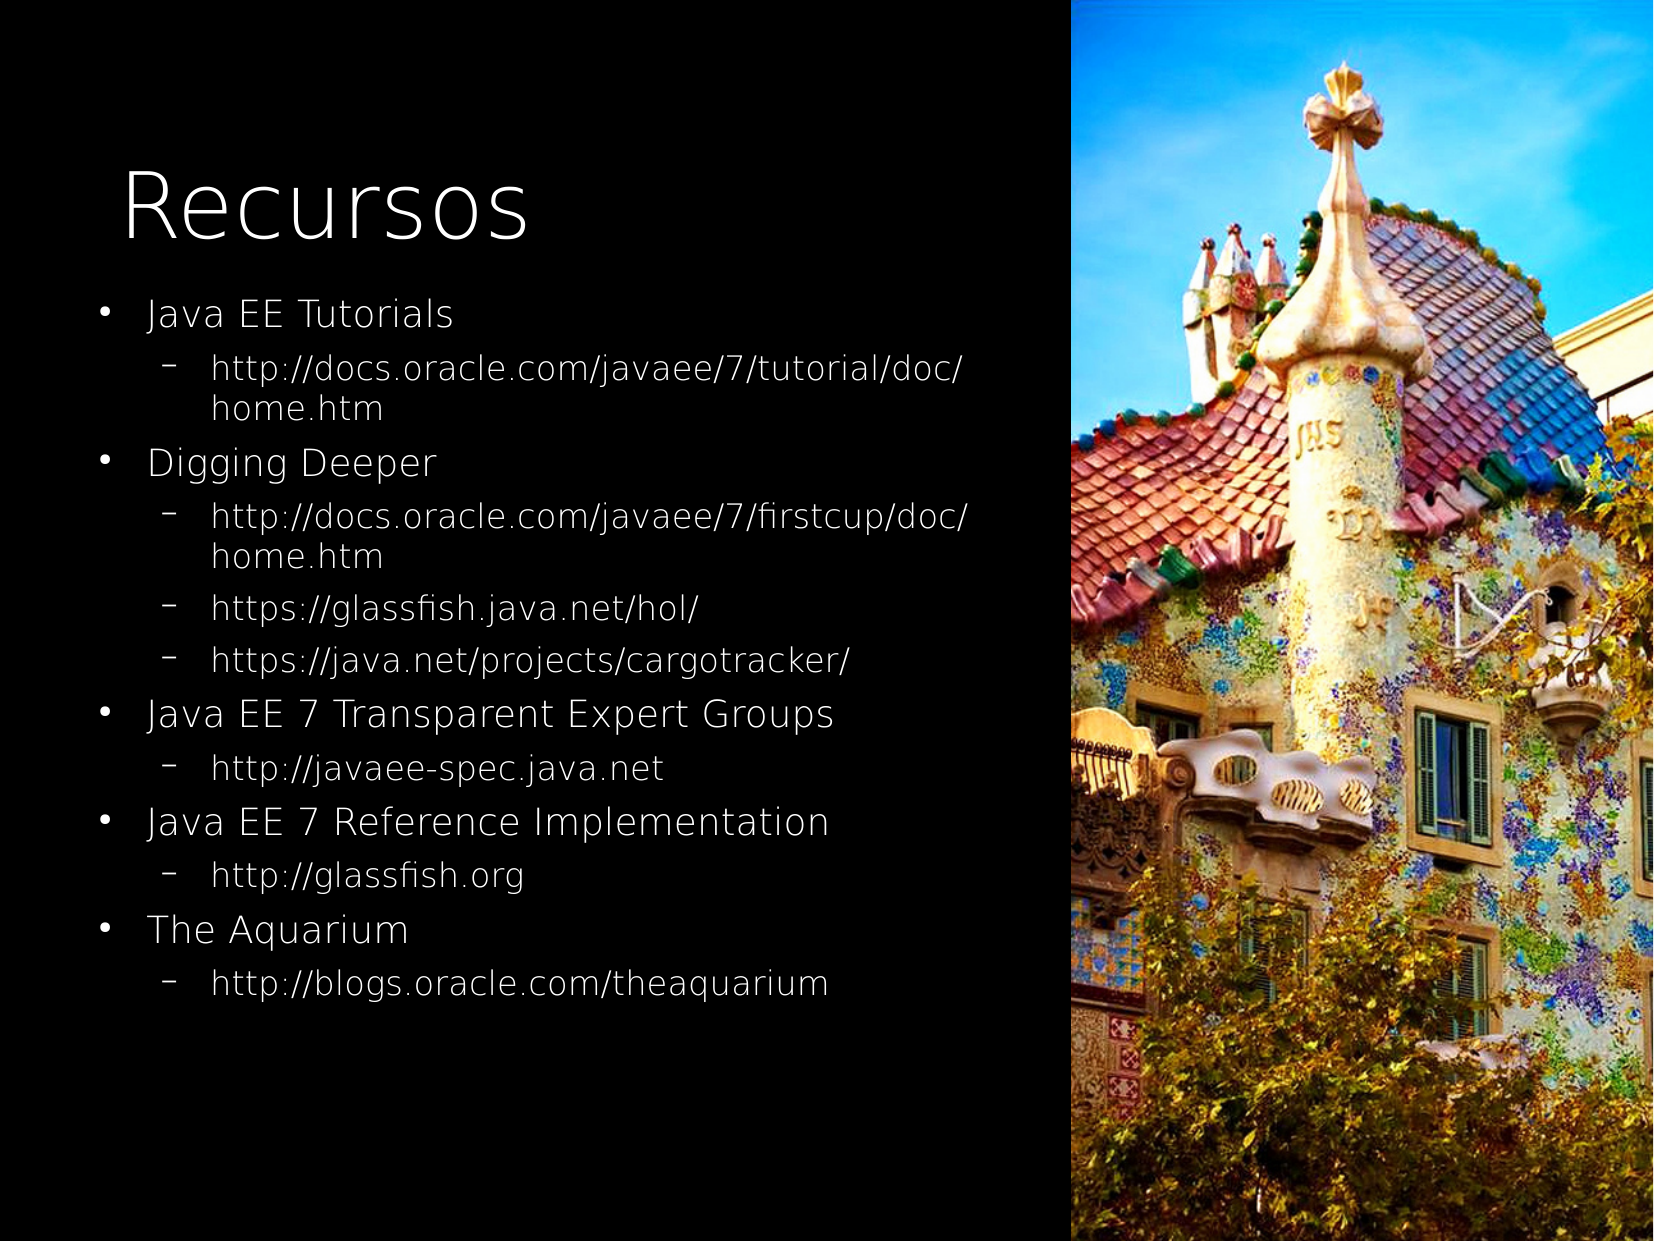

# Recursos
Java EE Tutorials
http://docs.oracle.com/javaee/7/tutorial/doc/home.htm
Digging Deeper
http://docs.oracle.com/javaee/7/firstcup/doc/home.htm
https://glassfish.java.net/hol/
https://java.net/projects/cargotracker/
Java EE 7 Transparent Expert Groups
http://javaee-spec.java.net
Java EE 7 Reference Implementation
http://glassfish.org
The Aquarium
http://blogs.oracle.com/theaquarium